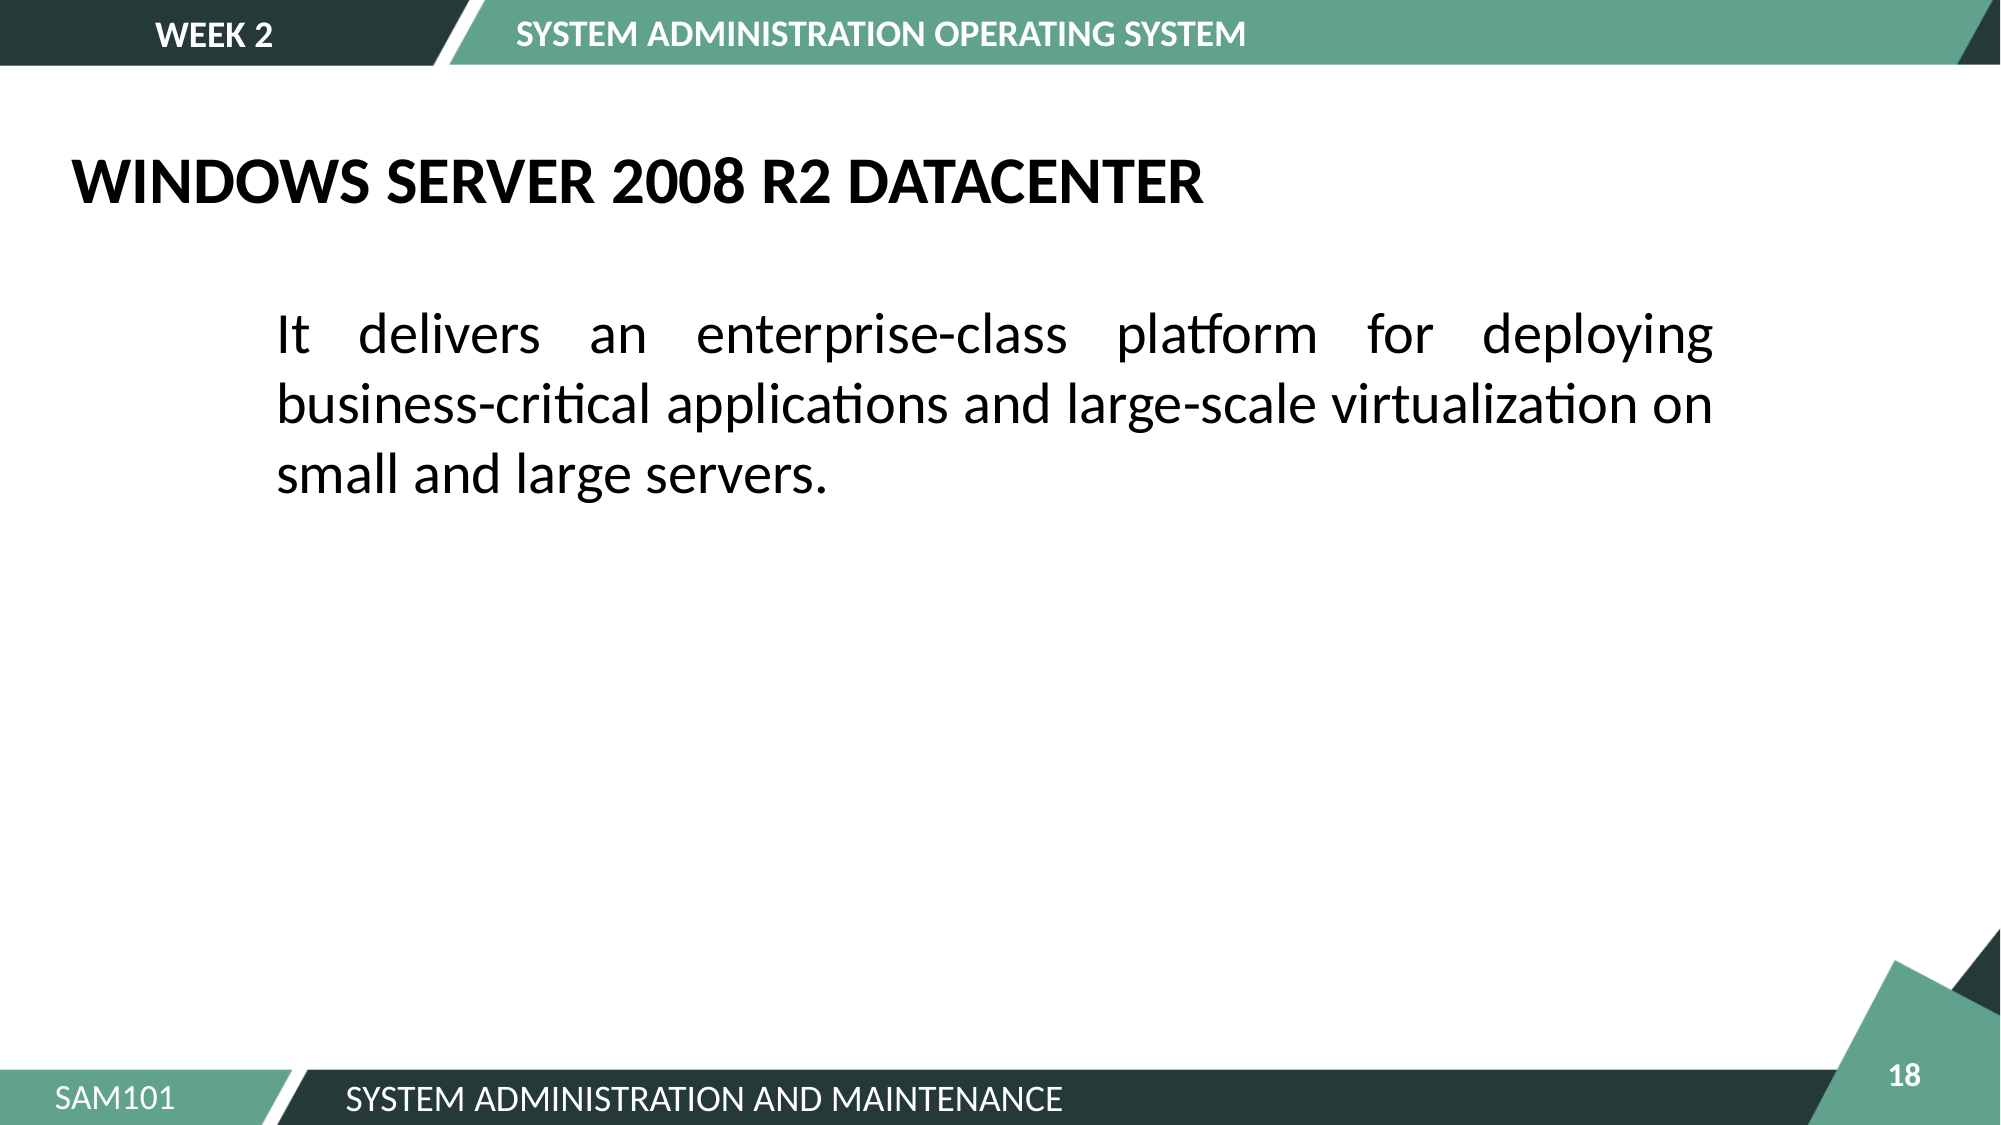

SYSTEM ADMINISTRATION OPERATING SYSTEM
WEEK 2
WINDOWS SERVER 2008 R2 DATACENTER
It delivers an enterprise-class platform for deploying business-critical applications and large-scale virtualization on small and large servers.
SAM101
SYSTEM ADMINISTRATION AND MAINTENANCE